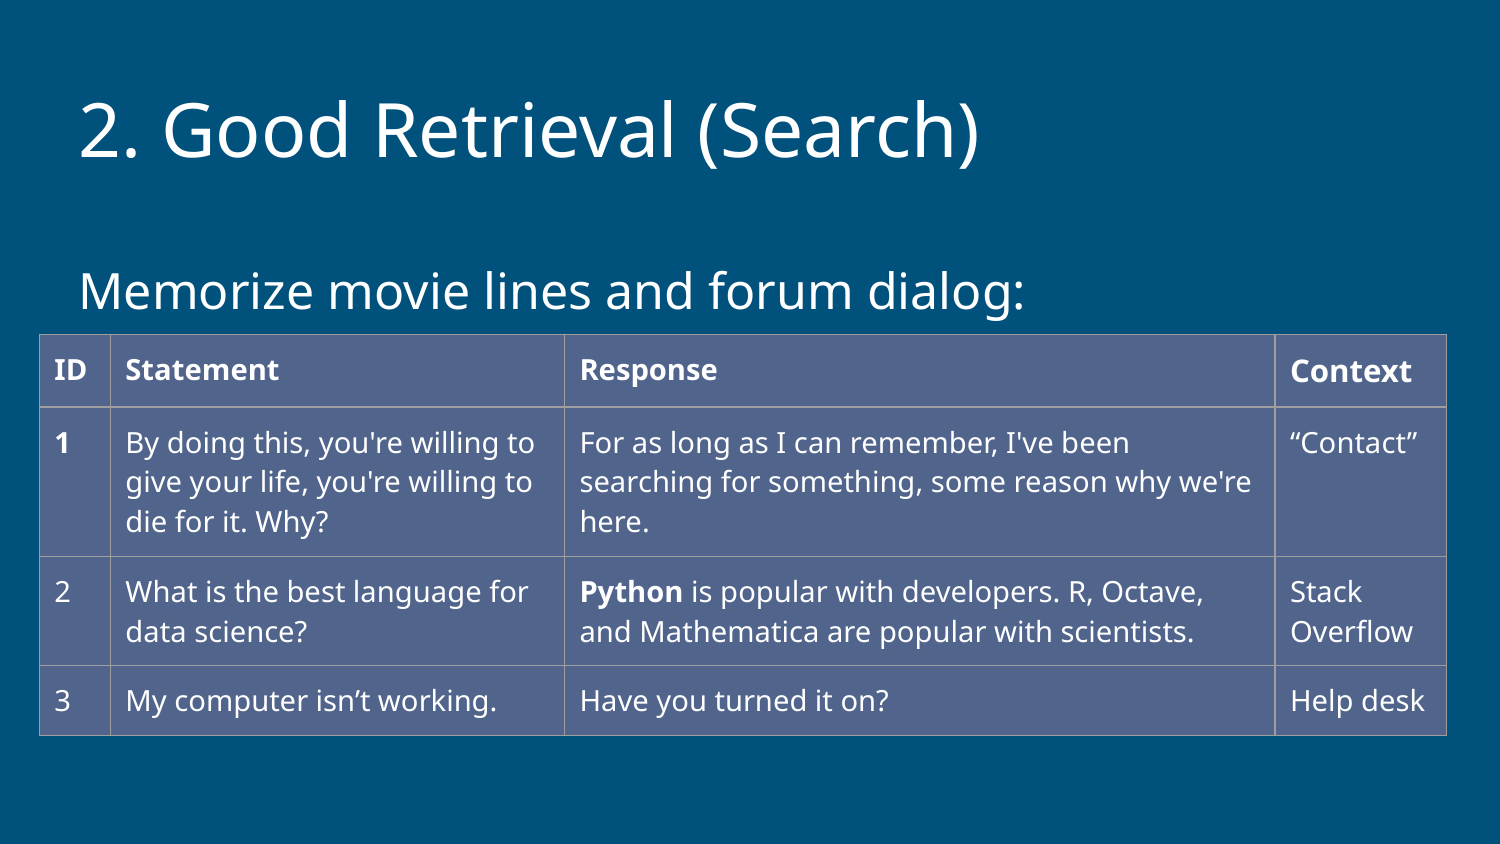

# 2. Good Retrieval (Search)
Memorize movie lines and forum dialog:
| ID | Statement | Response | Context |
| --- | --- | --- | --- |
| 1 | By doing this, you're willing to give your life, you're willing to die for it. Why? | For as long as I can remember, I've been searching for something, some reason why we're here. | “Contact” |
| 2 | What is the best language for data science? | Python is popular with developers. R, Octave, and Mathematica are popular with scientists. | Stack Overflow |
| 3 | My computer isn’t working. | Have you turned it on? | Help desk |